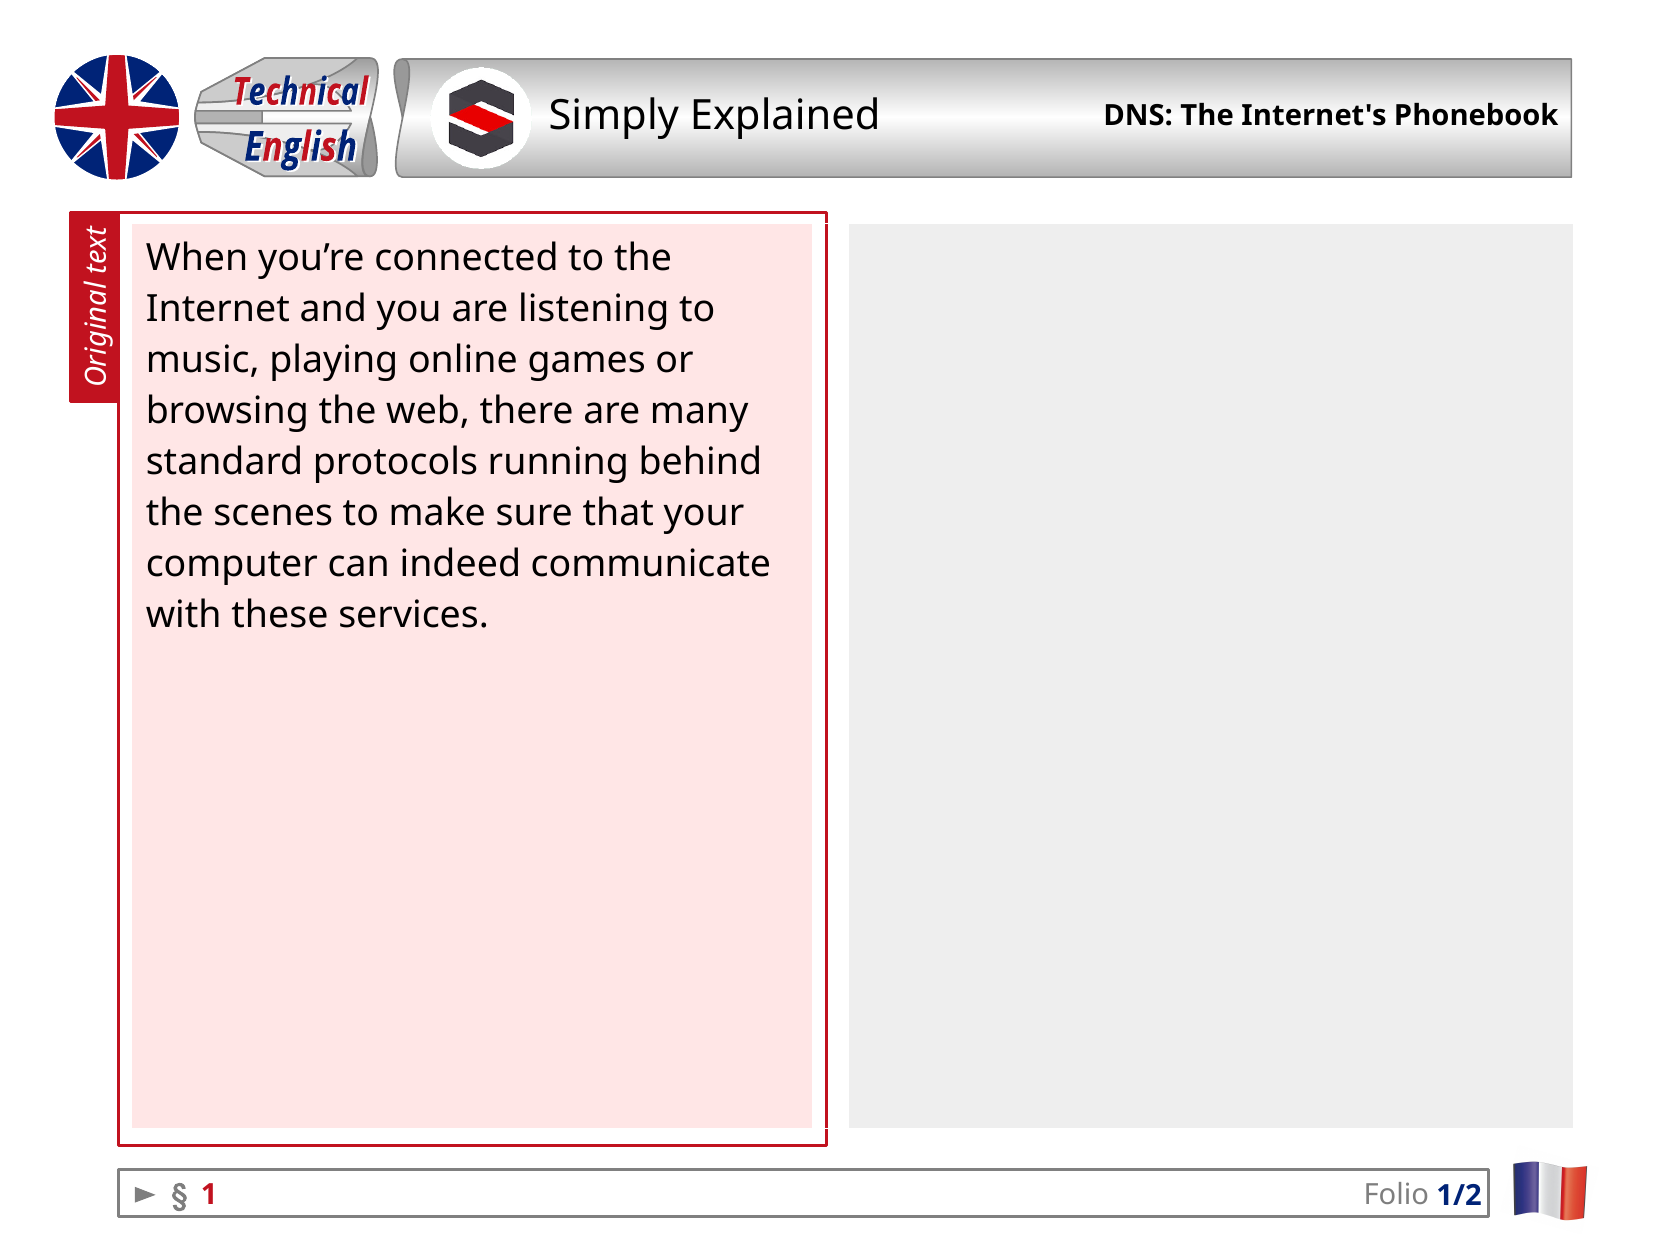

#
| When you’re connected to the Internet and you are listening to music, playing online games or browsing the web, there are many standard protocols running behind the scenes to make sure that your computer can indeed communicate with these services. | | |
| --- | --- | --- |
1
1/2